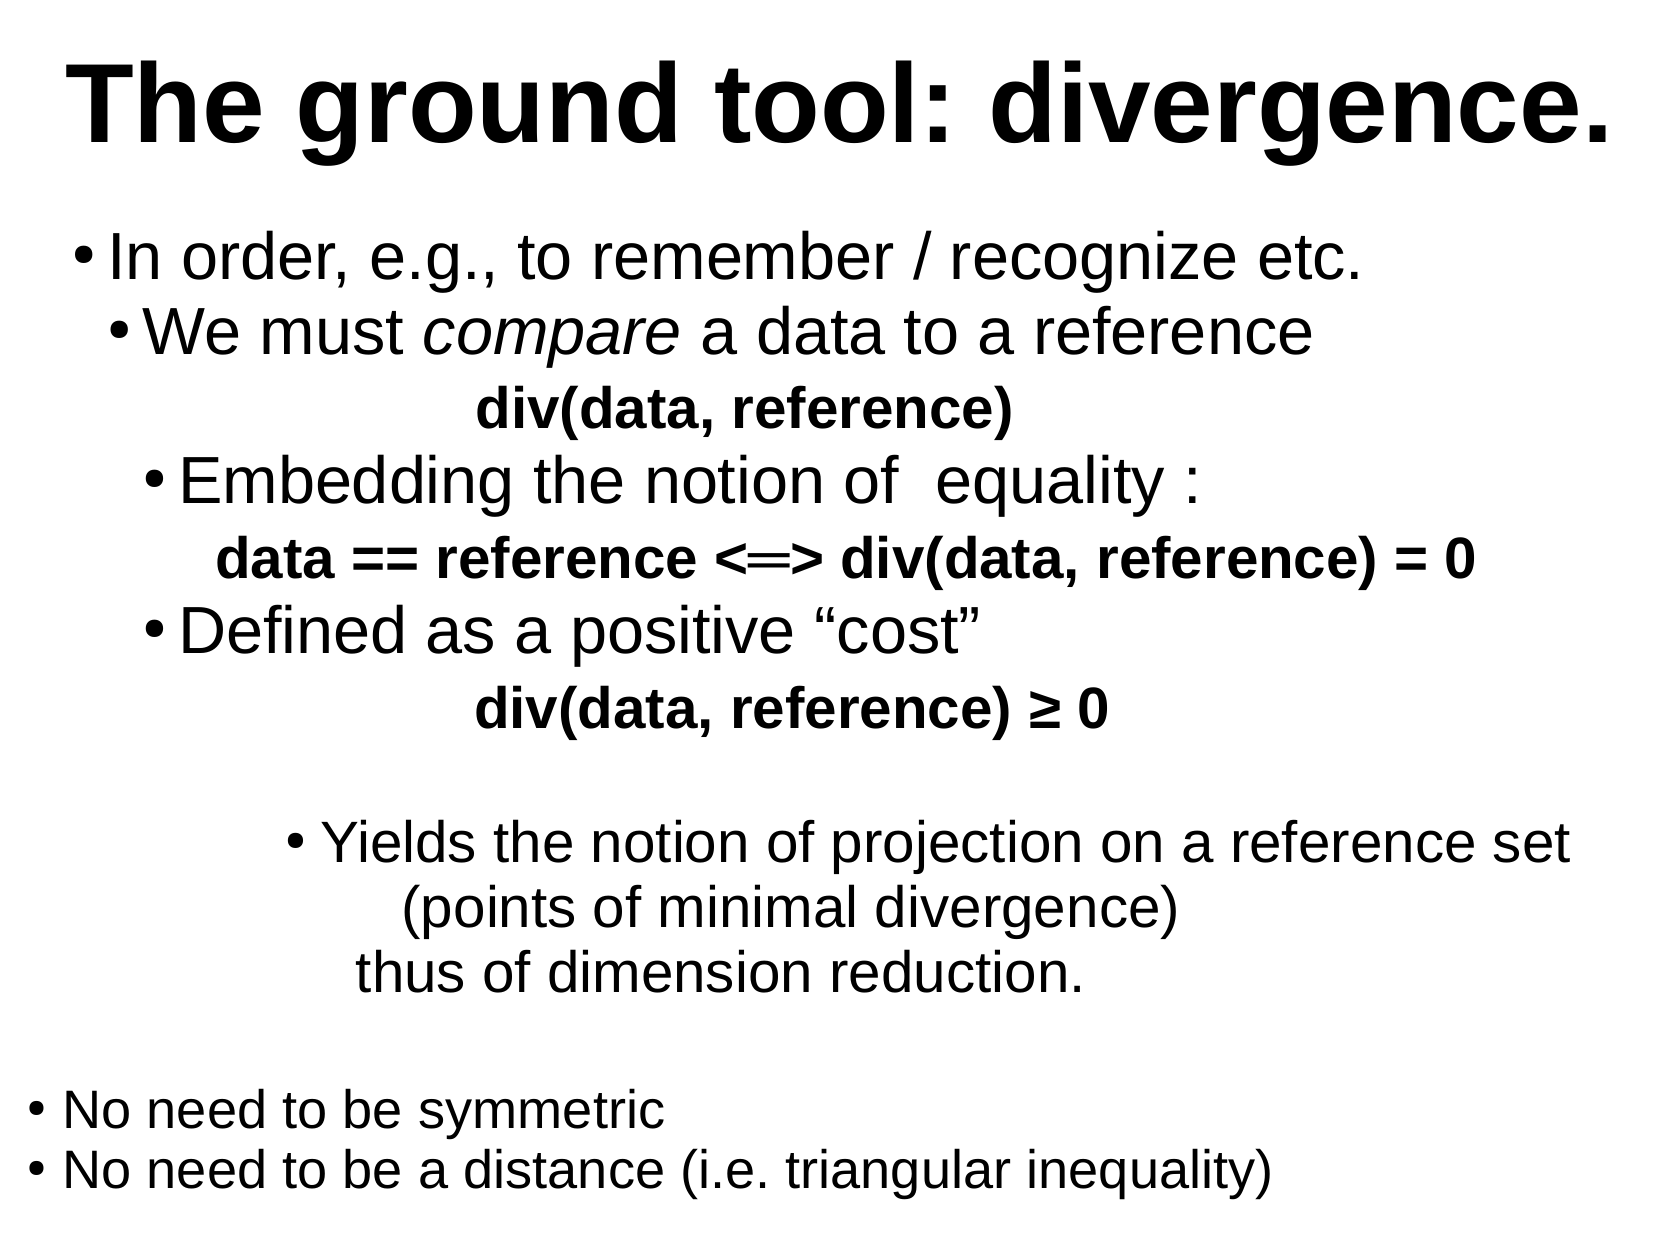

# The ground tool: divergence.
In order, e.g., to remember / recognize etc.
We must compare a data to a reference
 div(data, reference)
Embedding the notion of equality :
 data == reference <═> div(data, reference) = 0
Defined as a positive “cost”
 div(data, reference) ≥ 0
Yields the notion of projection on a reference set
 (points of minimal divergence)
thus of dimension reduction.
No need to be symmetric
No need to be a distance (i.e. triangular inequality)